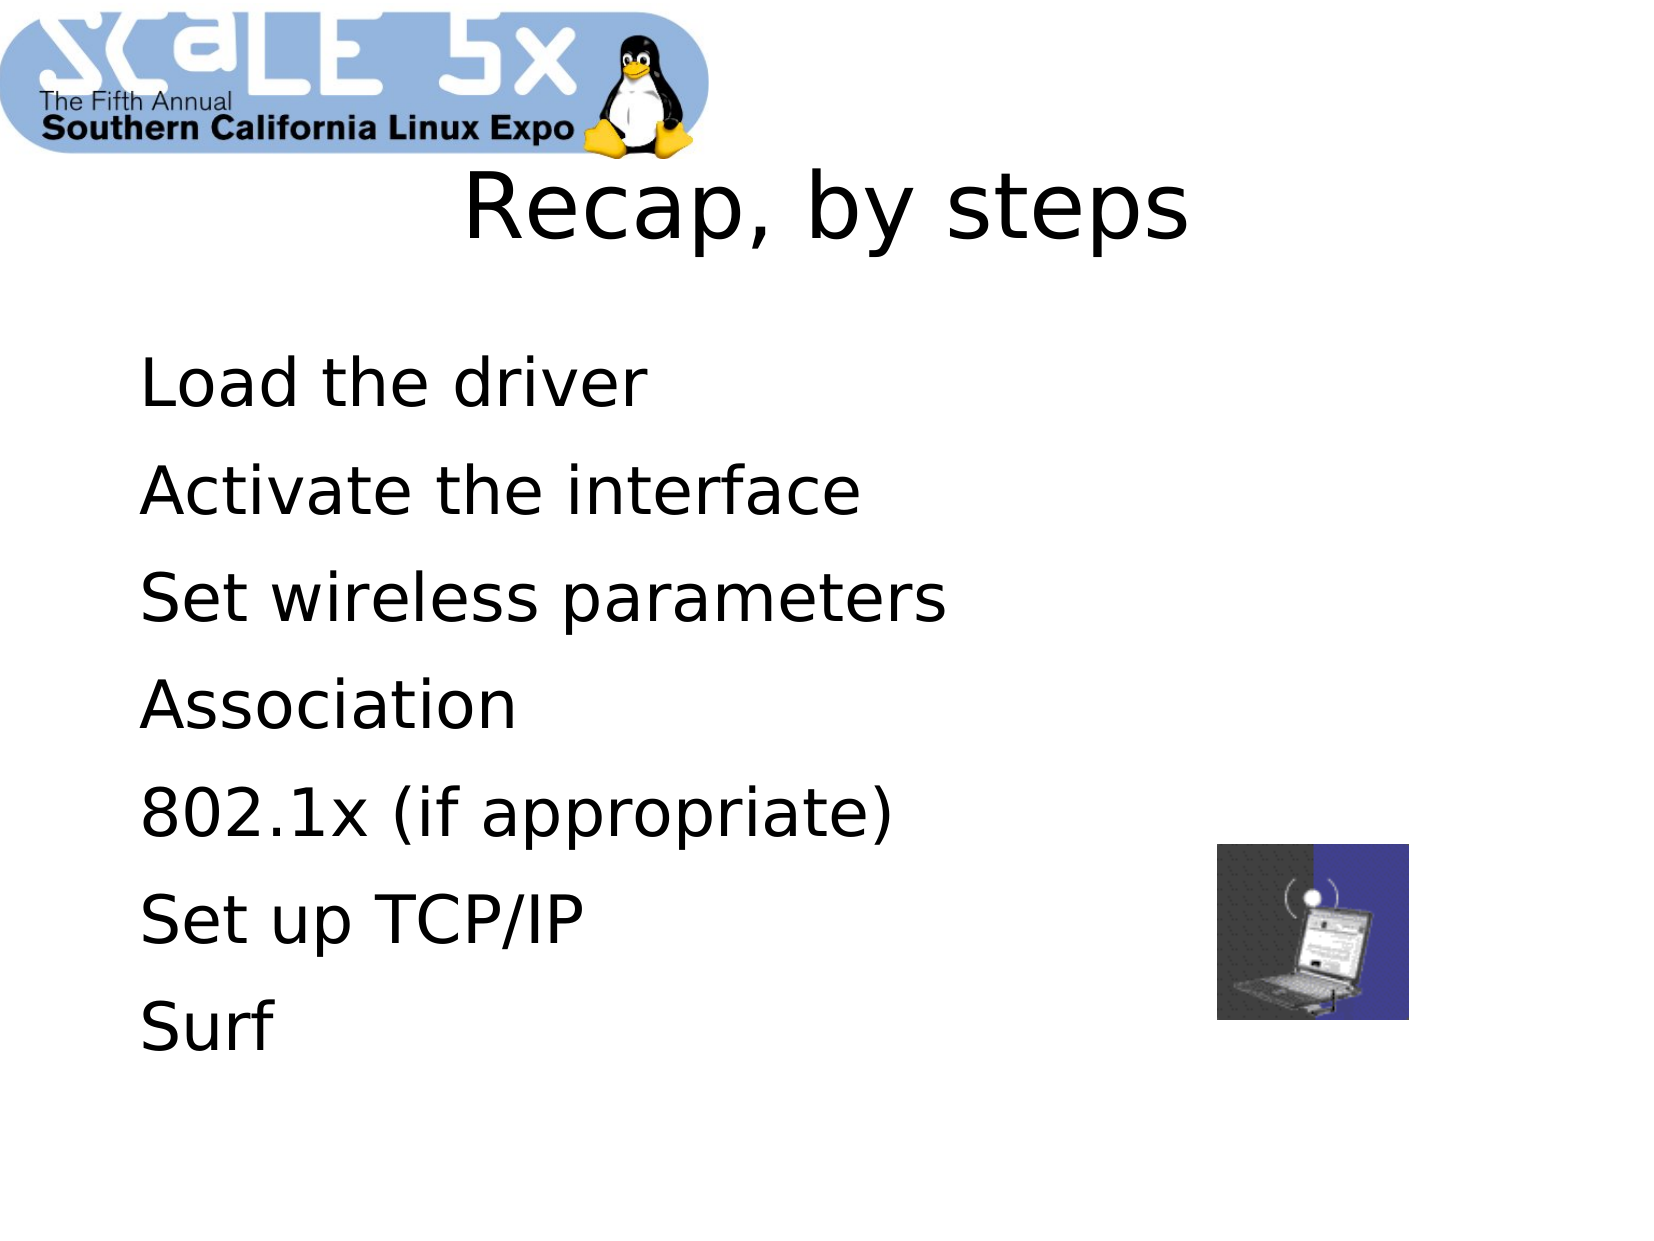

# Recap, by steps
Load the driver
Activate the interface
Set wireless parameters
Association
802.1x (if appropriate)
Set up TCP/IP
Surf